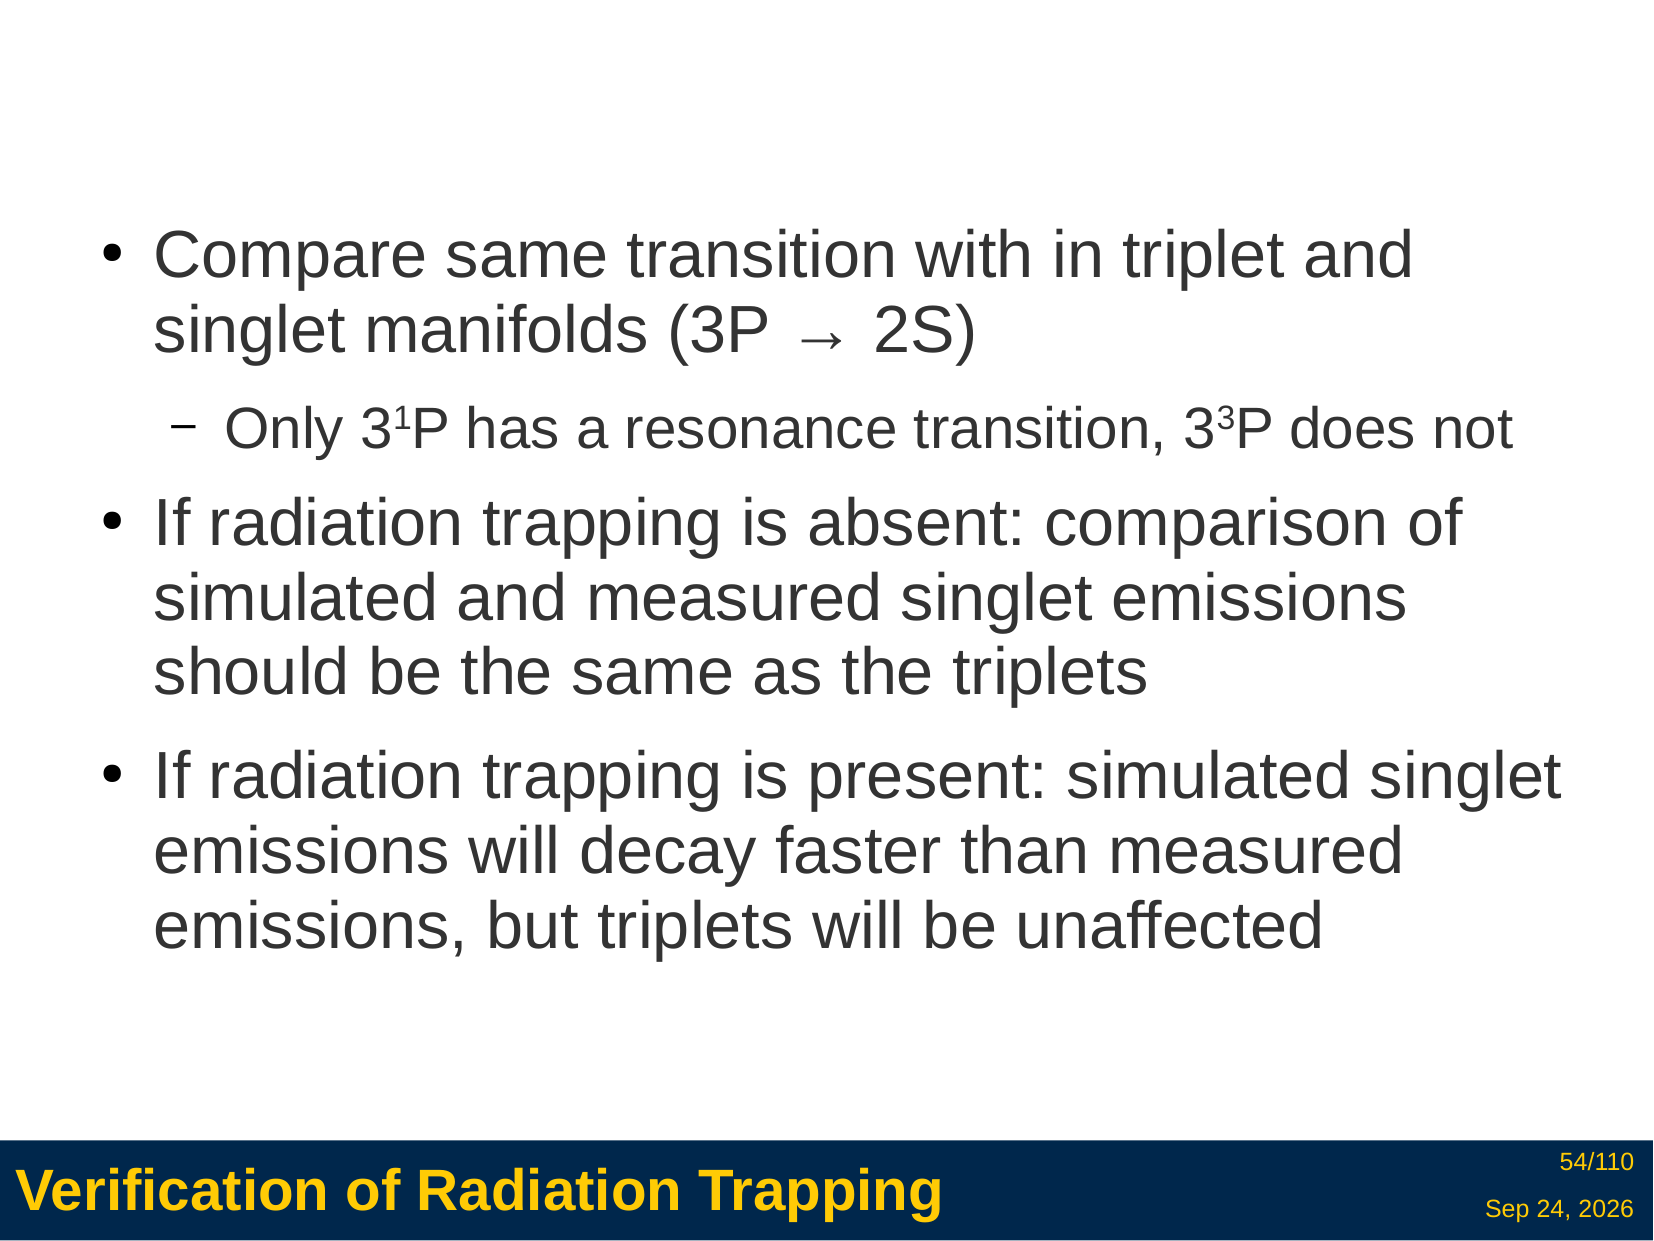

Compare same transition with in triplet and singlet manifolds (3P → 2S)
Only 31P has a resonance transition, 33P does not
If radiation trapping is absent: comparison of simulated and measured singlet emissions should be the same as the triplets
If radiation trapping is present: simulated singlet emissions will decay faster than measured emissions, but triplets will be unaffected
# Verification of Radiation Trapping
54